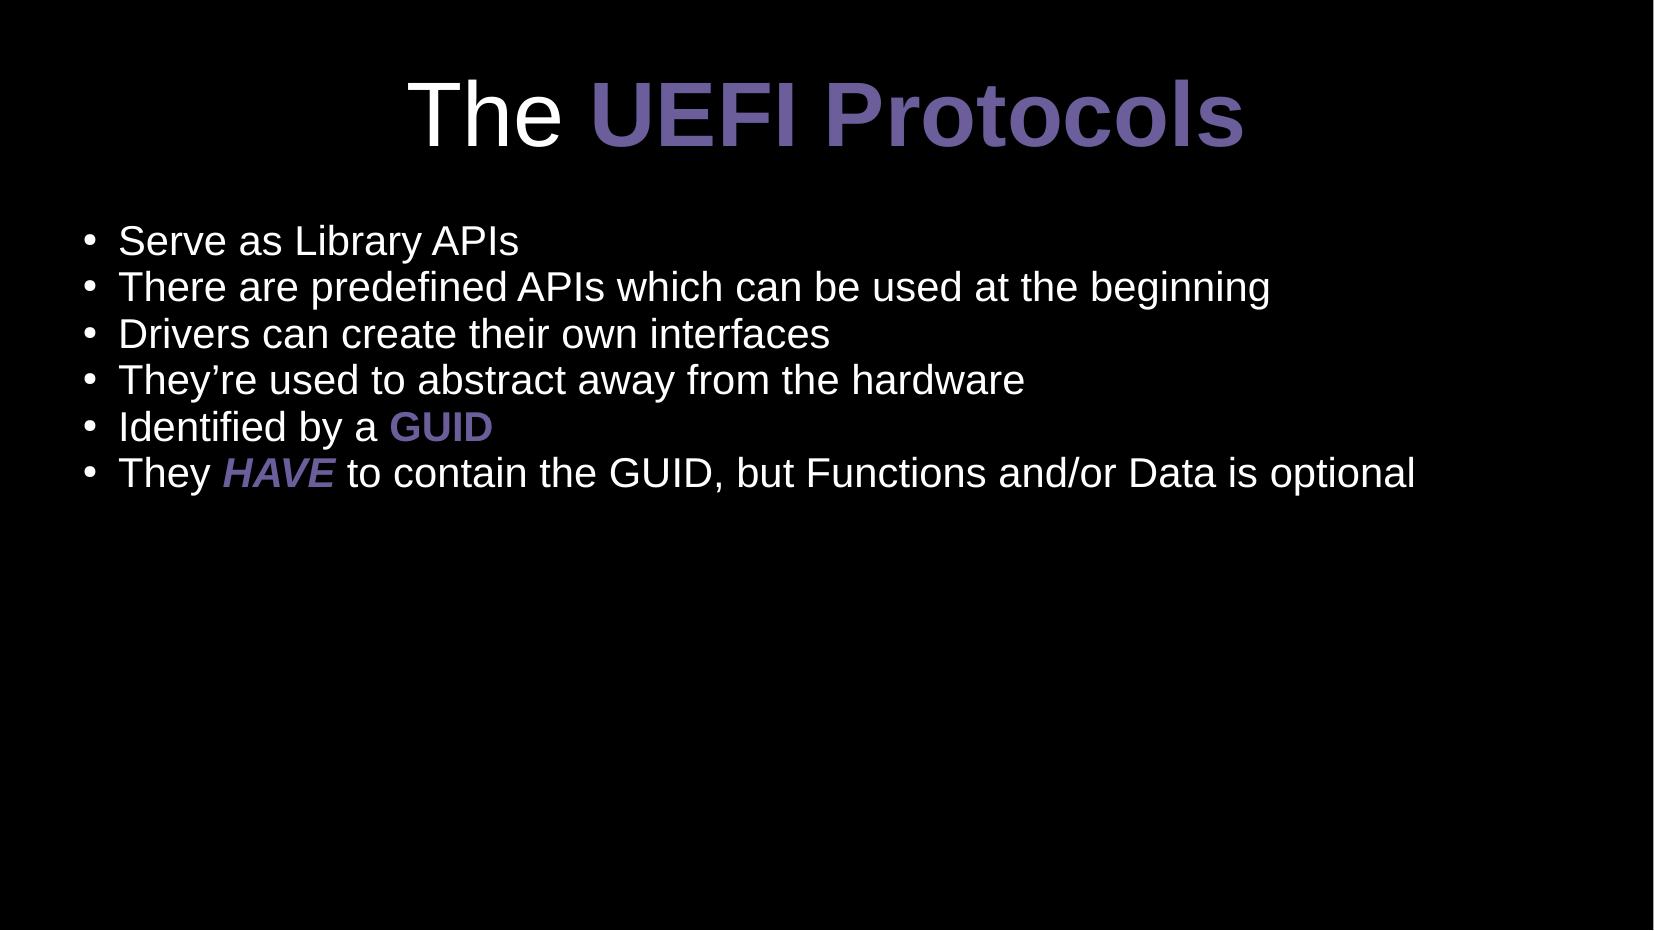

# The UEFI Protocols
Serve as Library APIs
There are predefined APIs which can be used at the beginning
Drivers can create their own interfaces
They’re used to abstract away from the hardware
Identified by a GUID
They HAVE to contain the GUID, but Functions and/or Data is optional